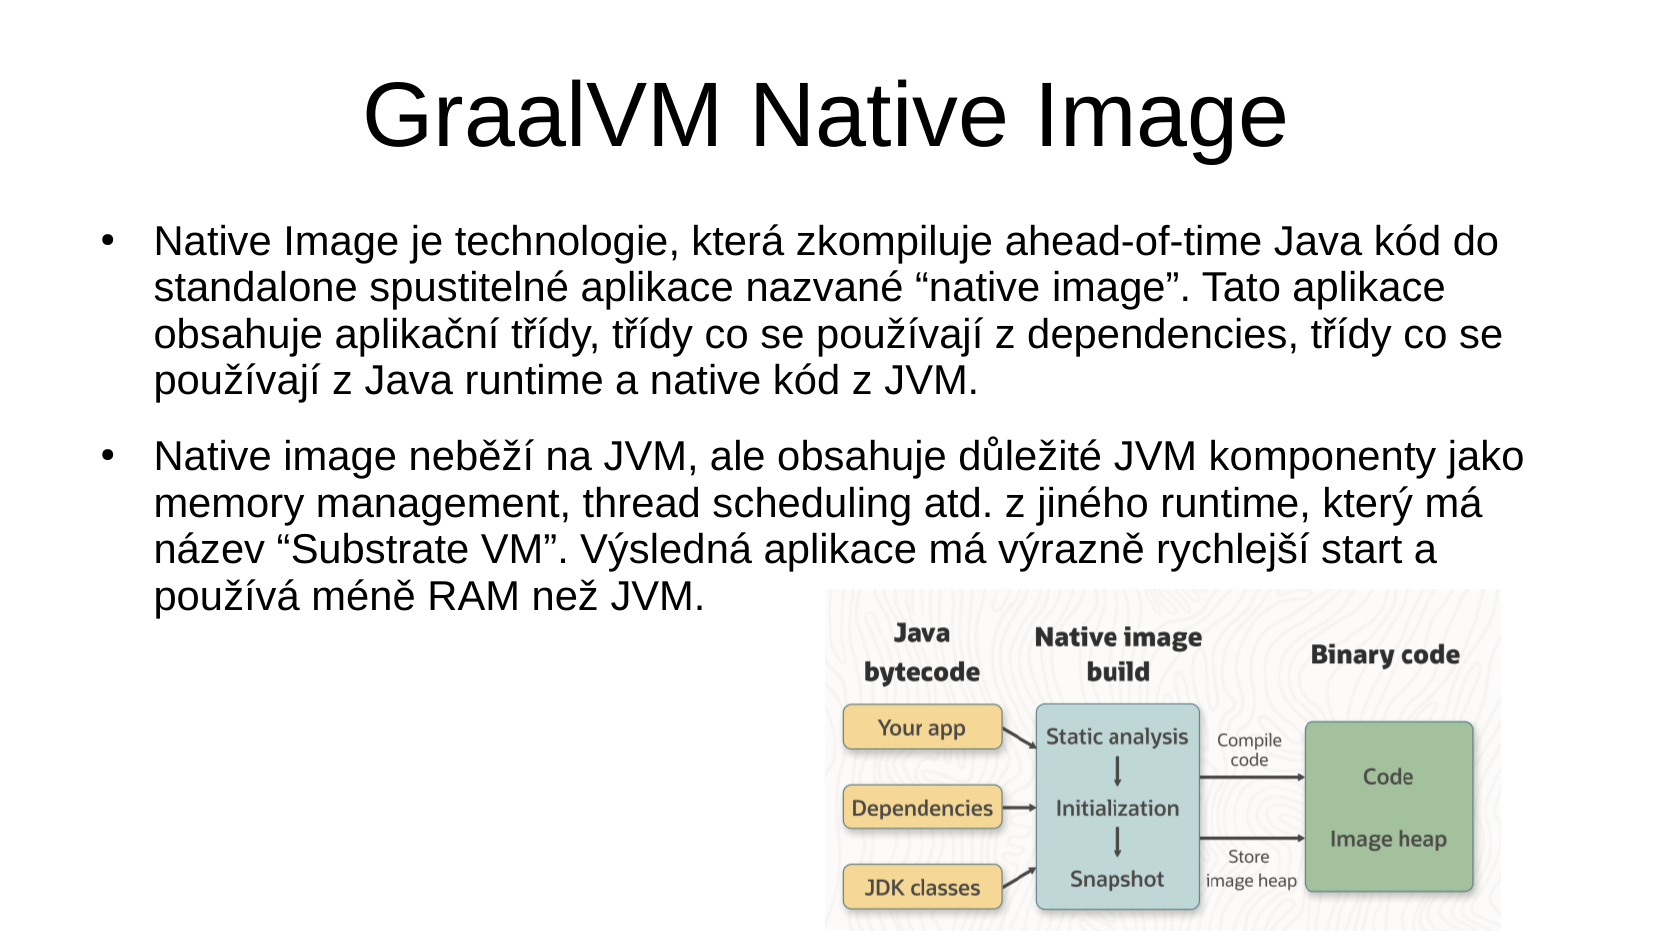

# GraalVM Native Image
Native Image je technologie, která zkompiluje ahead-of-time Java kód do standalone spustitelné aplikace nazvané “native image”. Tato aplikace obsahuje aplikační třídy, třídy co se používají z dependencies, třídy co se používají z Java runtime a native kód z JVM.
Native image neběží na JVM, ale obsahuje důležité JVM komponenty jako memory management, thread scheduling atd. z jiného runtime, který má název “Substrate VM”. Výsledná aplikace má výrazně rychlejší start a používá méně RAM než JVM.